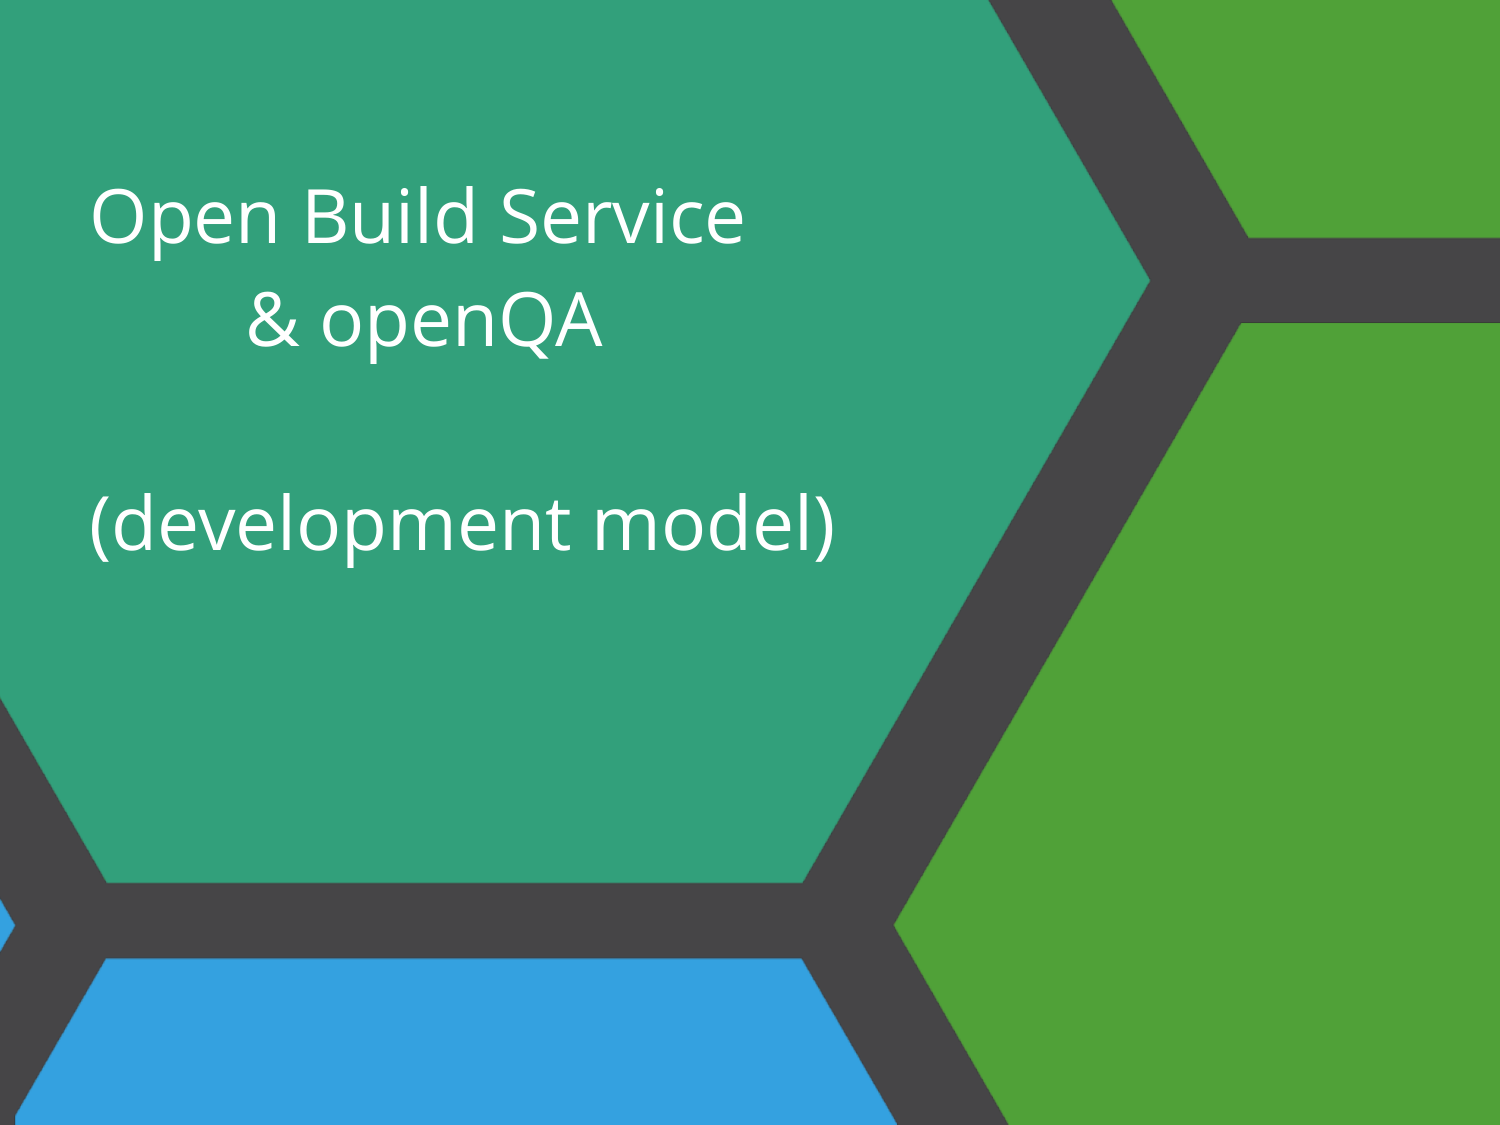

# Open Build Service & openQA (development model)